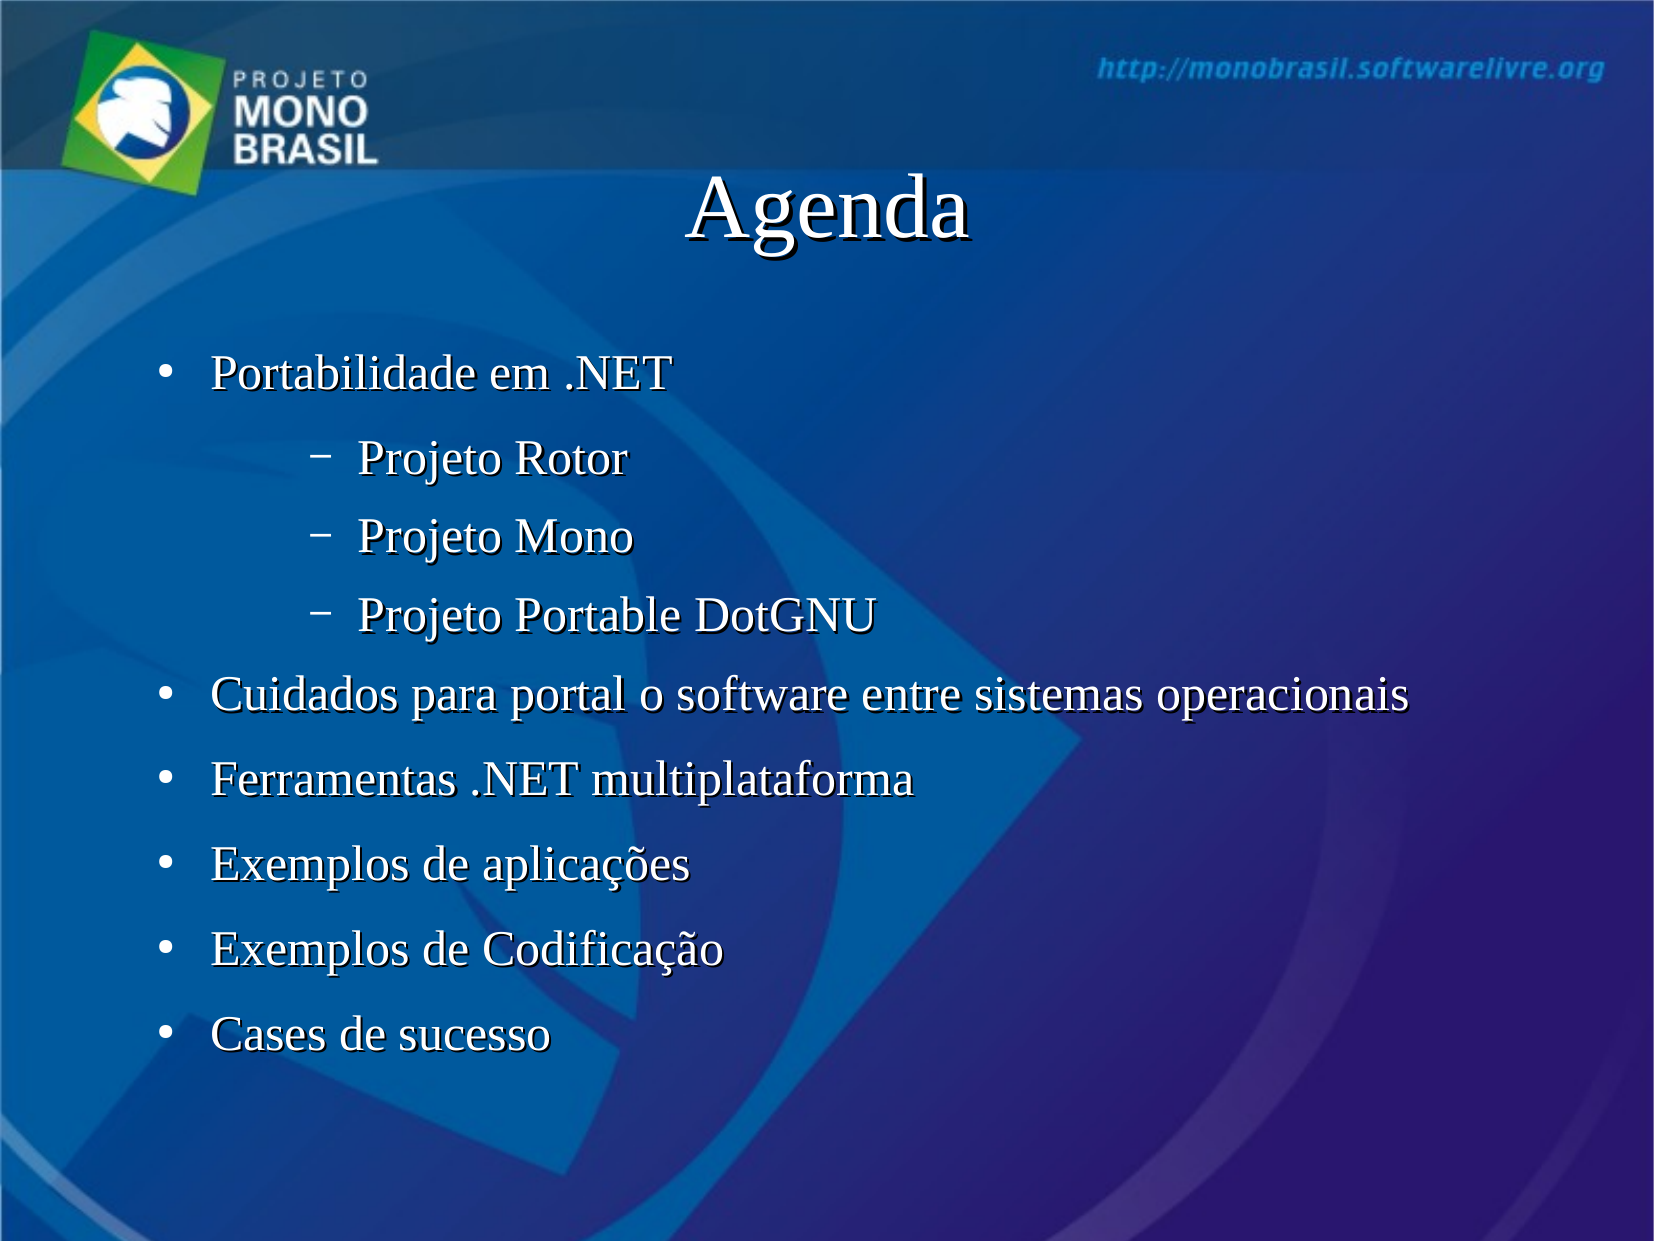

# Agenda
Portabilidade em .NET
Projeto Rotor
Projeto Mono
Projeto Portable DotGNU
Cuidados para portal o software entre sistemas operacionais
Ferramentas .NET multiplataforma
Exemplos de aplicações
Exemplos de Codificação
Cases de sucesso